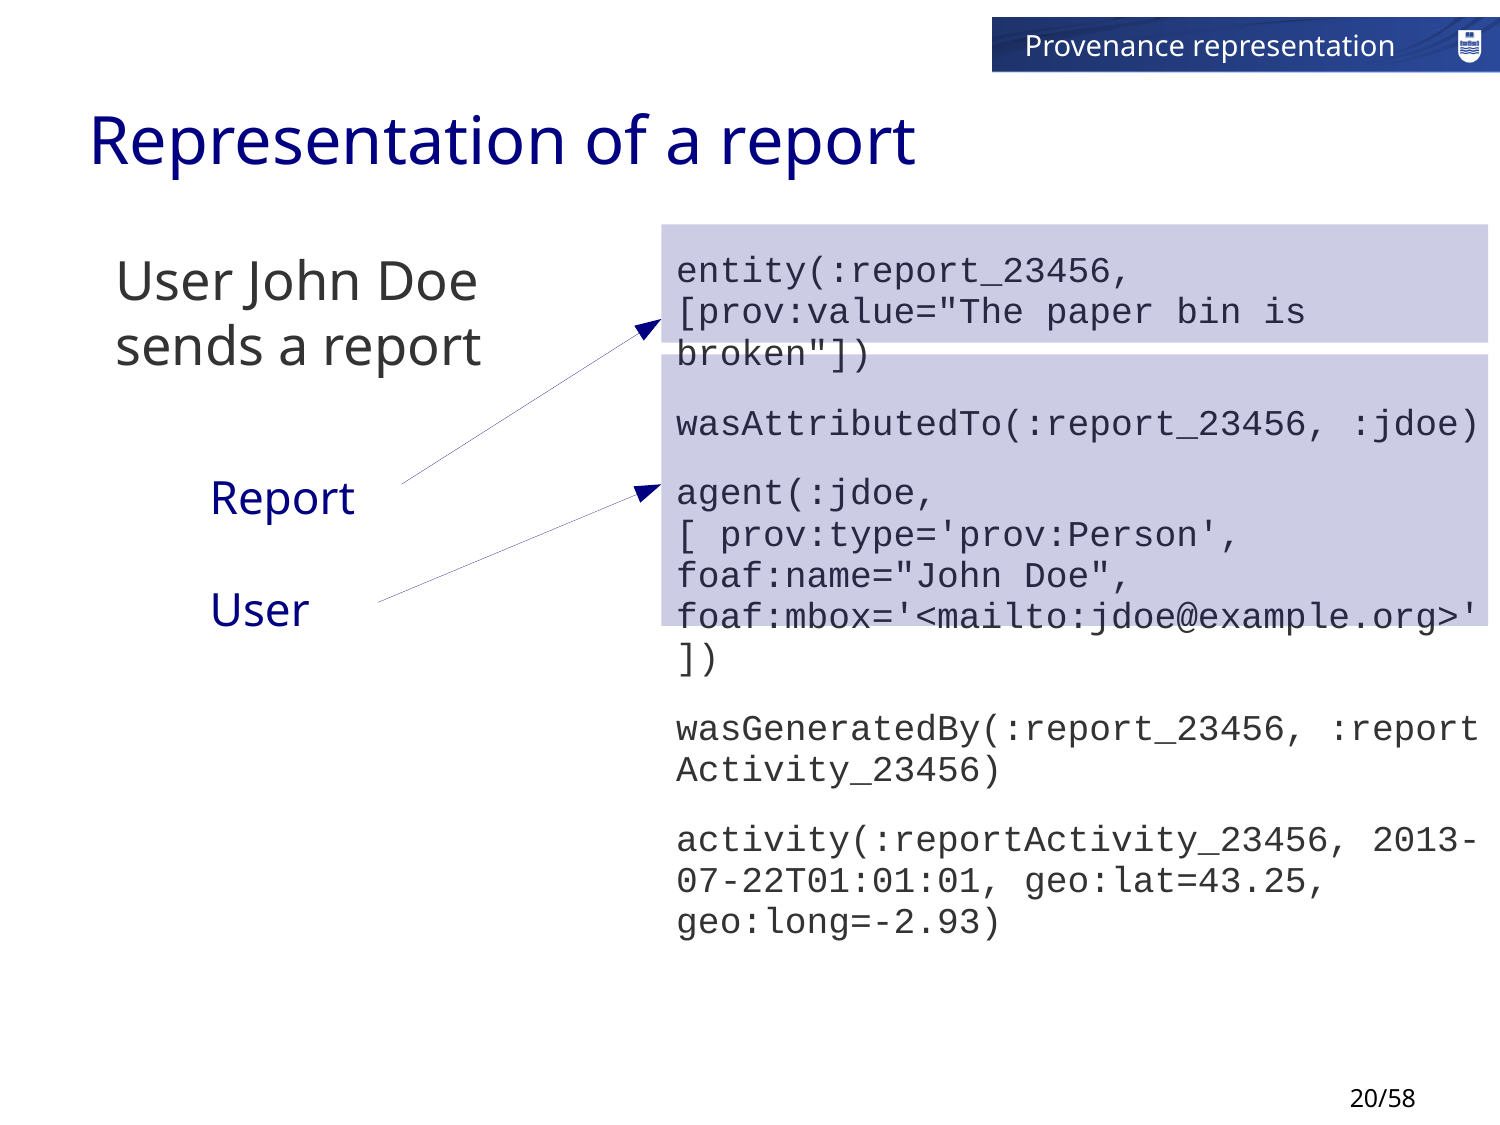

Provenance representation
# Representation of a report
User John Doe sends a report
entity(:report_23456, [prov:value="The paper bin is broken"])
wasAttributedTo(:report_23456, :jdoe)
agent(:jdoe, [ prov:type='prov:Person', foaf:name="John Doe", foaf:mbox='<mailto:jdoe@example.org>' ])
wasGeneratedBy(:report_23456, :reportActivity_23456)
activity(:reportActivity_23456, 2013-07-22T01:01:01, geo:lat=43.25, geo:long=-2.93)
Report
User